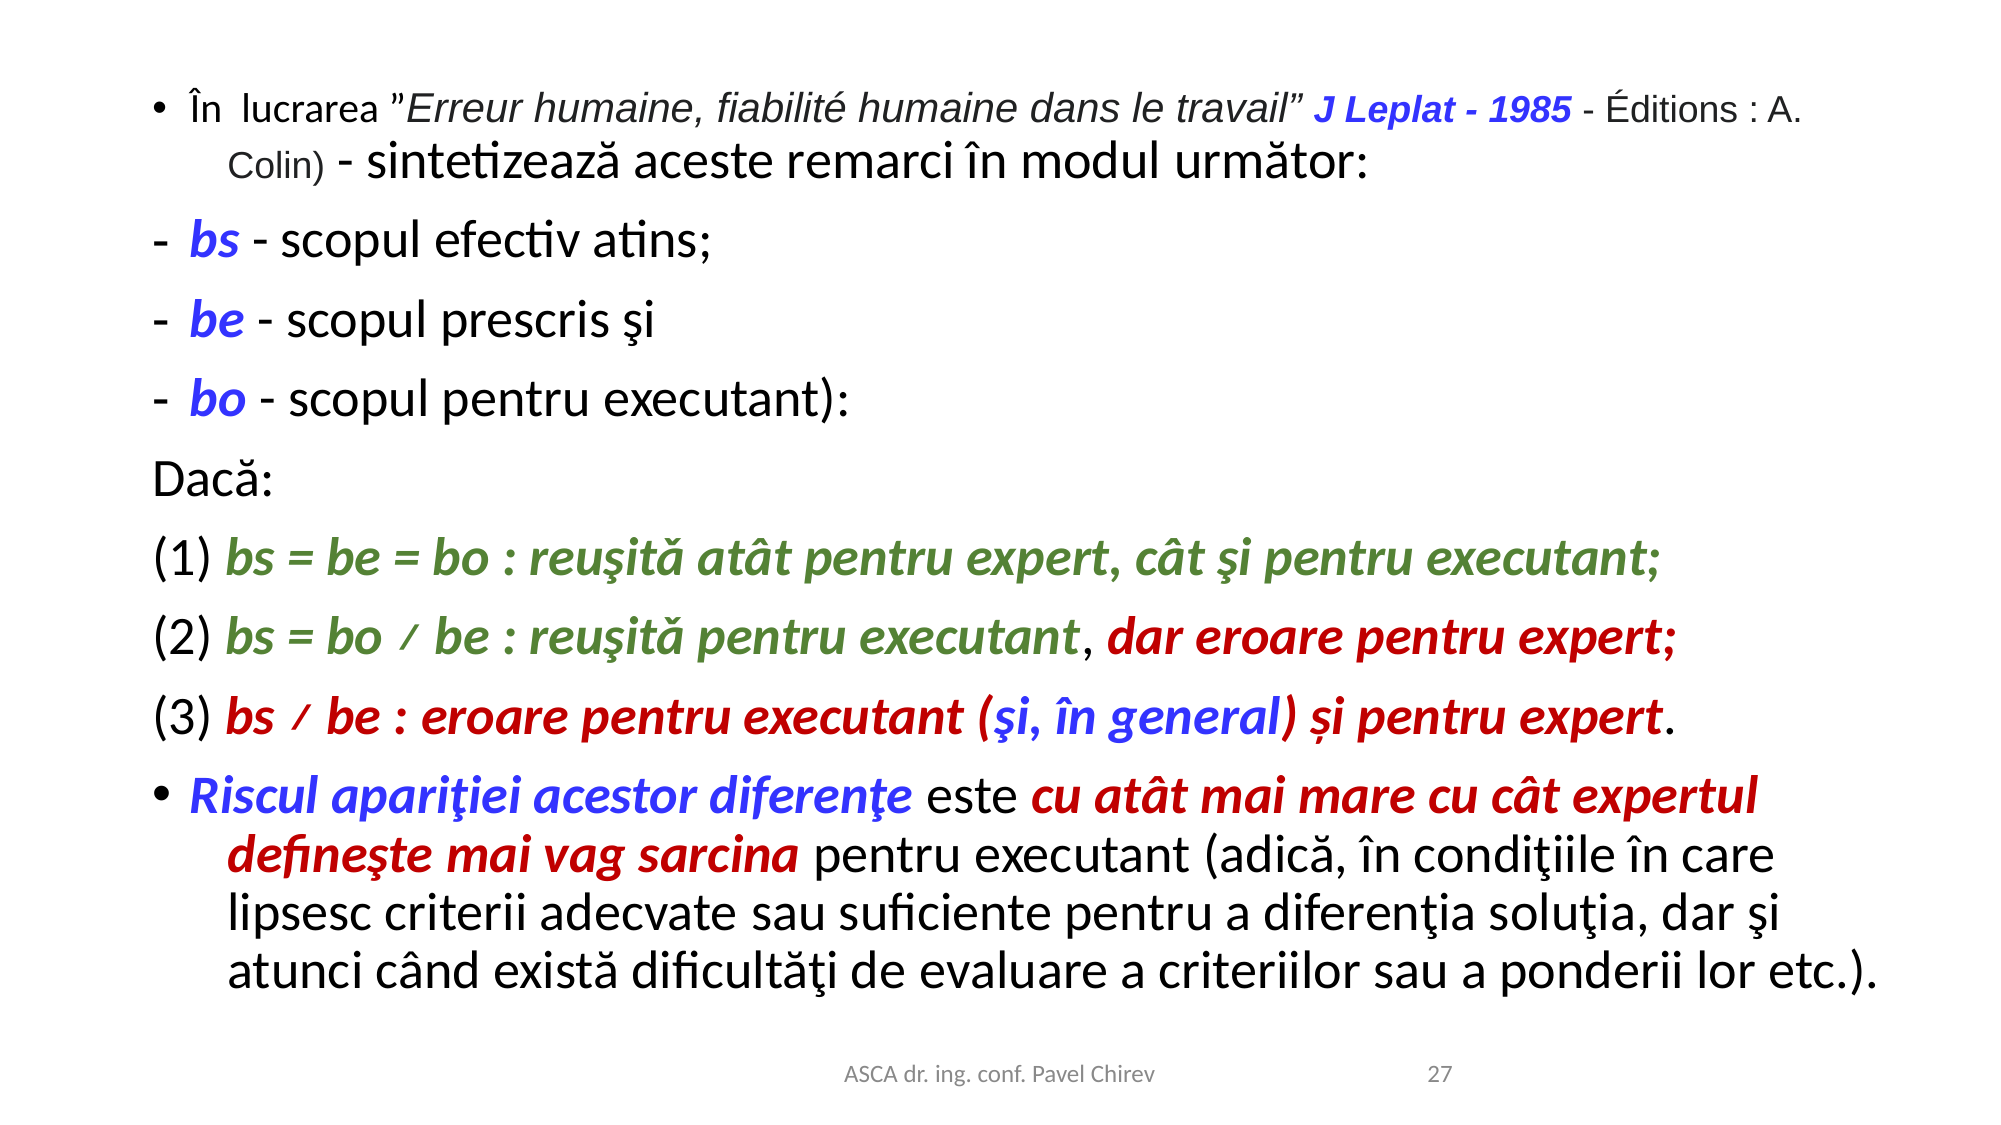

# În lucrarea ”Erreur humaine, fiabilité humaine dans le travail” J Leplat - 1985 - Éditions : A. Colin) - sintetizează aceste remarci în modul următor:
bs - scopul efectiv atins;
be - scopul prescris şi
bo - scopul pentru executant):
Dacă:
(1) bs = be = bo : reuşitǎ atât pentru expert, cât şi pentru executant;
(2) bs = bo ≠ be : reuşitǎ pentru executant, dar eroare pentru expert;
(3) bs ≠ be : eroare pentru executant (şi, în general) și pentru expert.
Riscul apariţiei acestor diferenţe este cu atât mai mare cu cât expertul defineşte mai vag sarcina pentru executant (adică, în condiţiile în care lipsesc criterii adecvate sau suficiente pentru a diferenţia soluţia, dar şi atunci când există dificultăţi de evaluare a criteriilor sau a ponderii lor etc.).
ASCA dr. ing. conf. Pavel Chirev
27